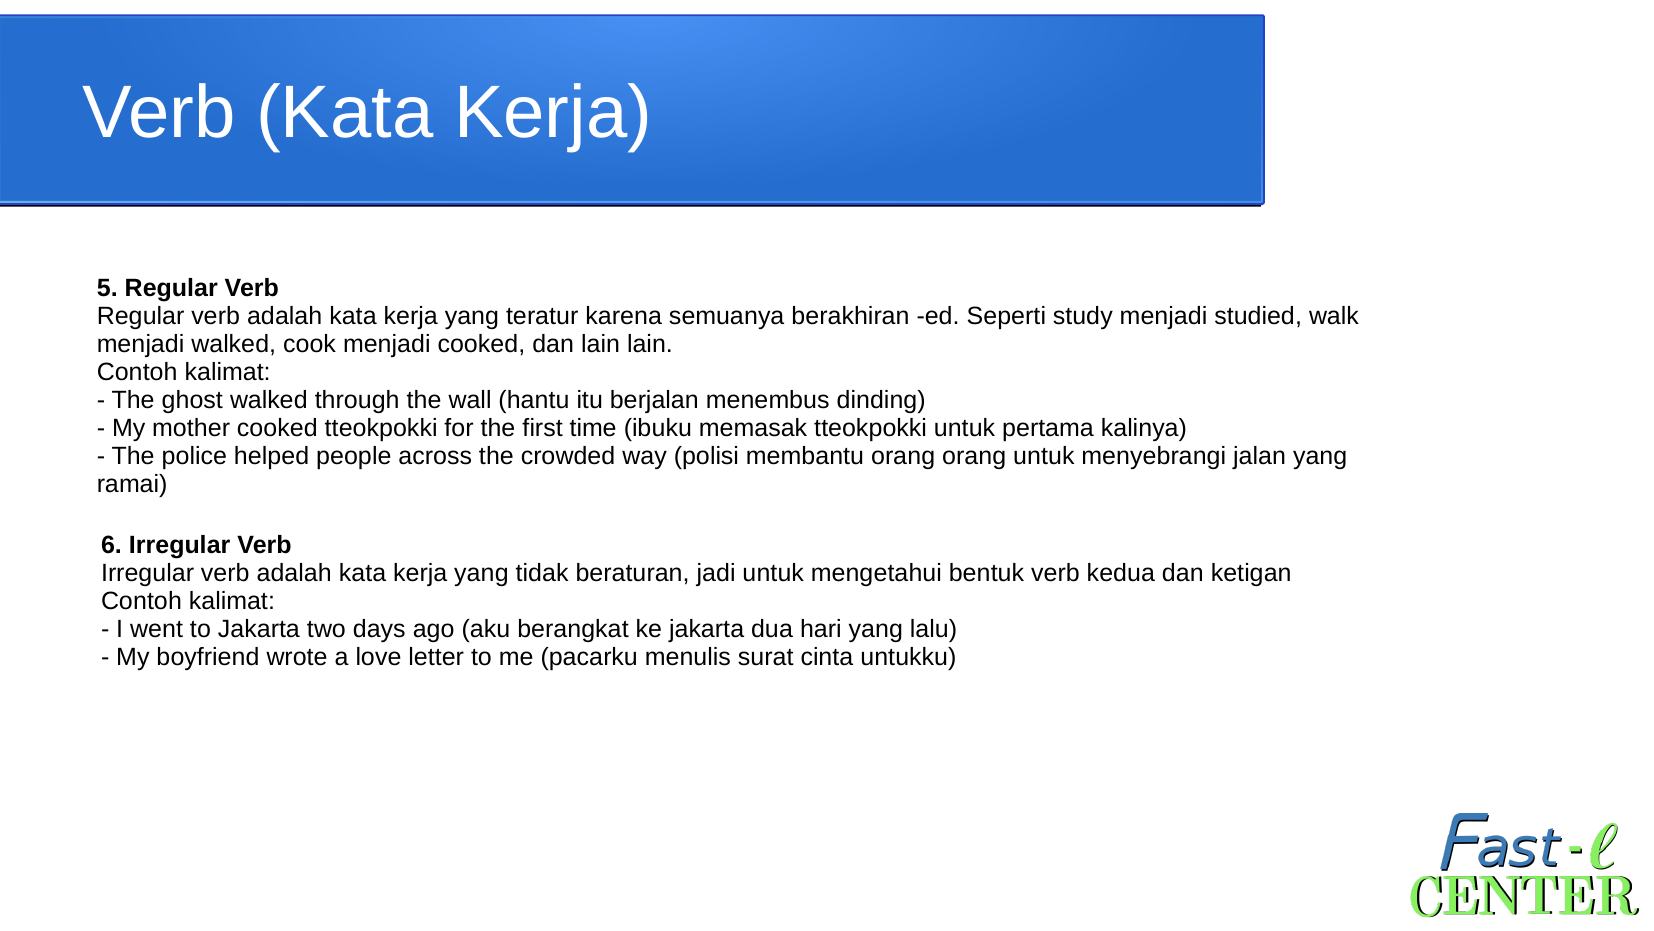

# Verb (Kata Kerja)
5. Regular Verb
Regular verb adalah kata kerja yang teratur karena semuanya berakhiran -ed. Seperti study menjadi studied, walk menjadi walked, cook menjadi cooked, dan lain lain.
Contoh kalimat:
- The ghost walked through the wall (hantu itu berjalan menembus dinding)
- My mother cooked tteokpokki for the first time (ibuku memasak tteokpokki untuk pertama kalinya)
- The police helped people across the crowded way (polisi membantu orang orang untuk menyebrangi jalan yang ramai)
6. Irregular Verb
Irregular verb adalah kata kerja yang tidak beraturan, jadi untuk mengetahui bentuk verb kedua dan ketigan
Contoh kalimat:
- I went to Jakarta two days ago (aku berangkat ke jakarta dua hari yang lalu)
- My boyfriend wrote a love letter to me (pacarku menulis surat cinta untukku)